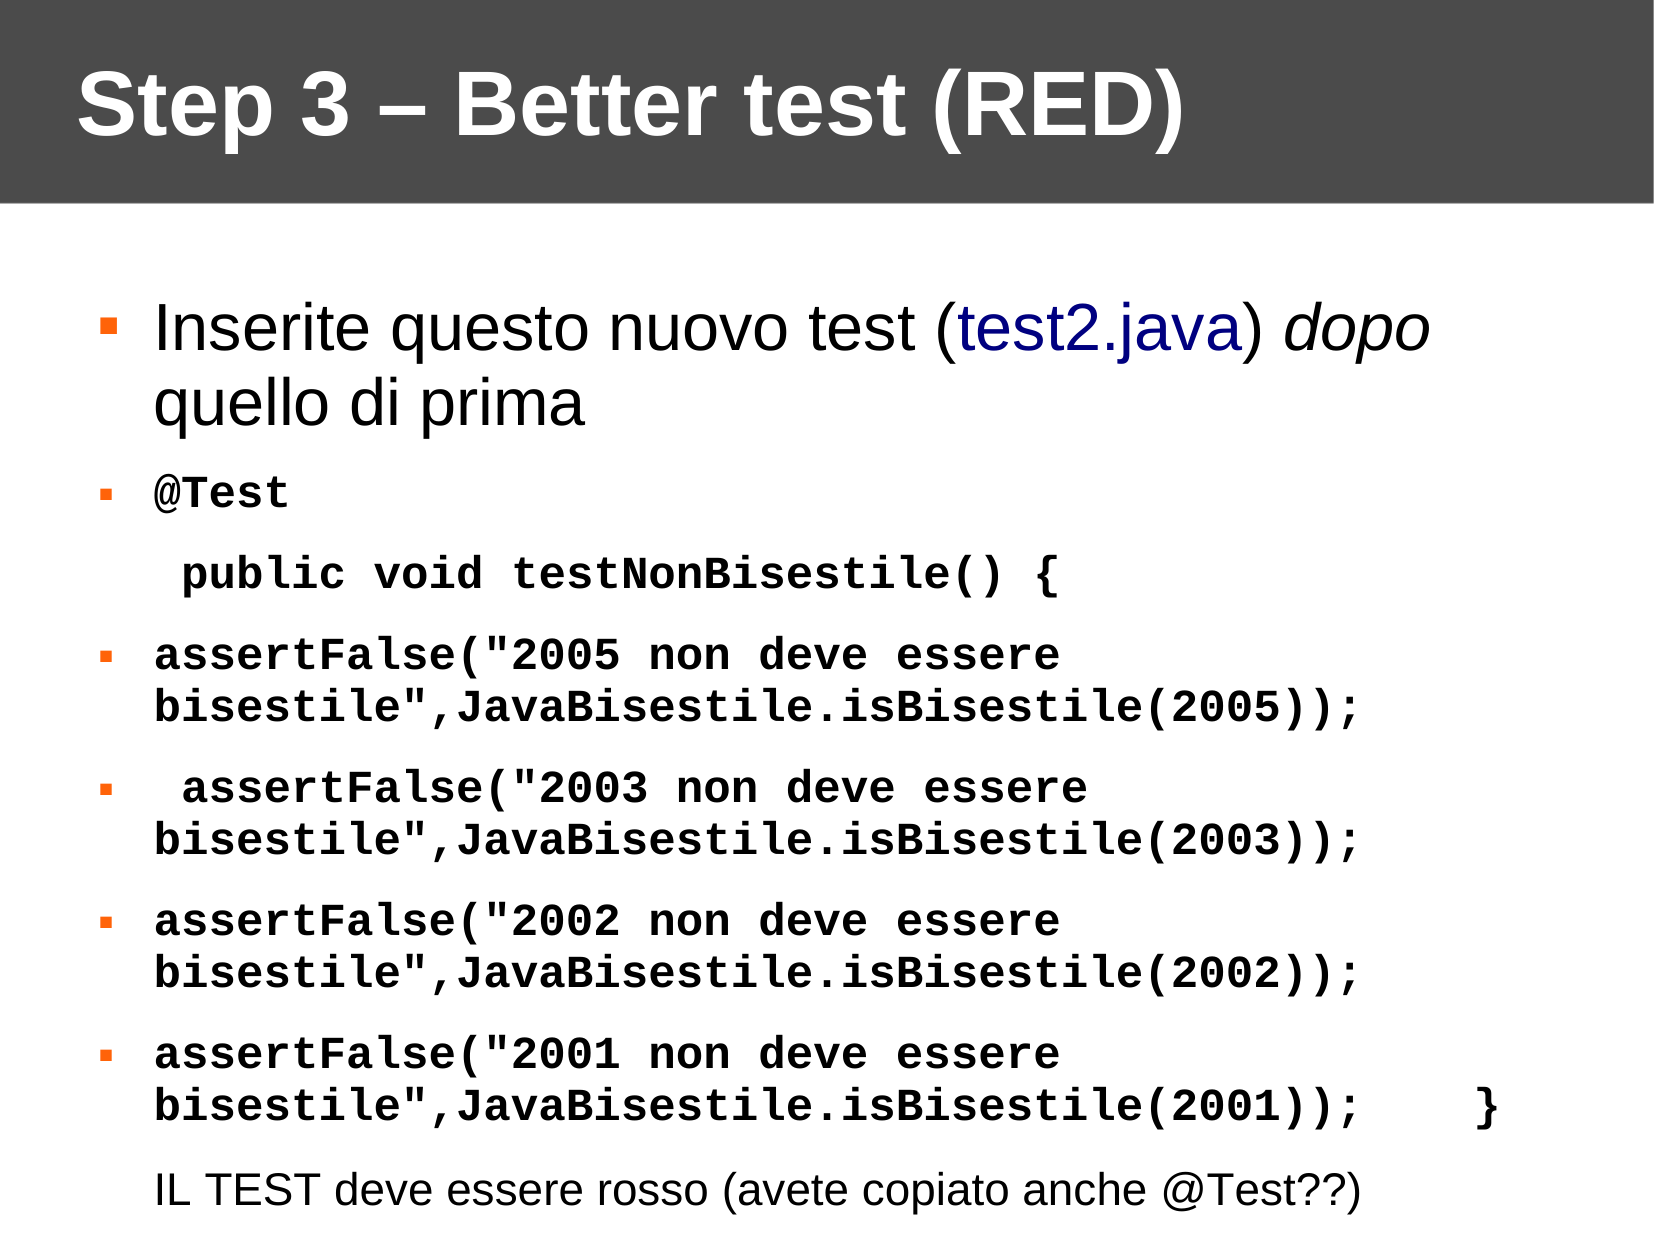

# Step 3 – Better test (RED)
Inserite questo nuovo test (test2.java) dopo quello di prima
@Test
 public void testNonBisestile() {
assertFalse("2005 non deve essere bisestile",JavaBisestile.isBisestile(2005));
 assertFalse("2003 non deve essere bisestile",JavaBisestile.isBisestile(2003));
assertFalse("2002 non deve essere bisestile",JavaBisestile.isBisestile(2002));
assertFalse("2001 non deve essere bisestile",JavaBisestile.isBisestile(2001)); }
IL TEST deve essere rosso (avete copiato anche @Test??)